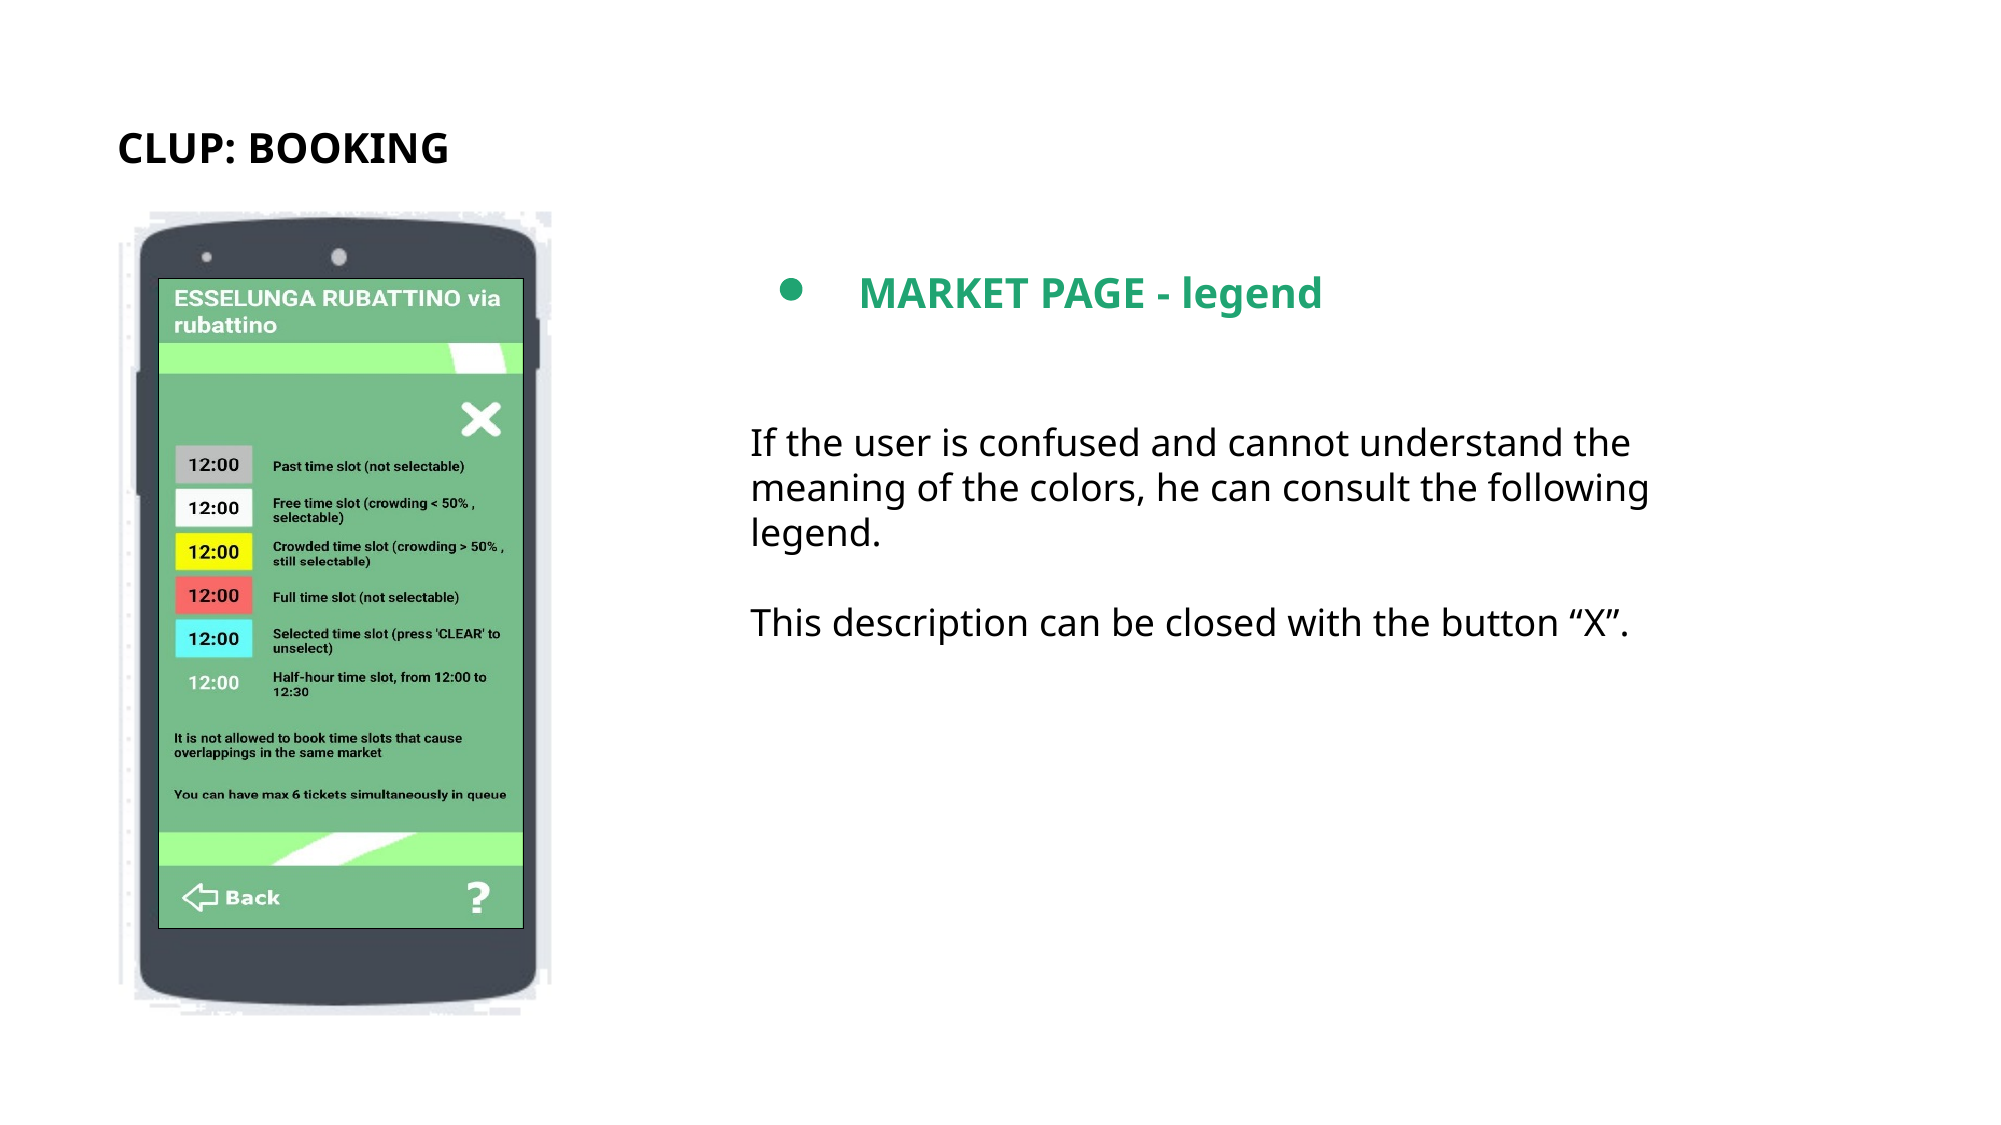

# CLUP: BOOKING
MARKET PAGE - legend
If the user is confused and cannot understand the meaning of the colors, he can consult the following legend.
This description can be closed with the button “X”.